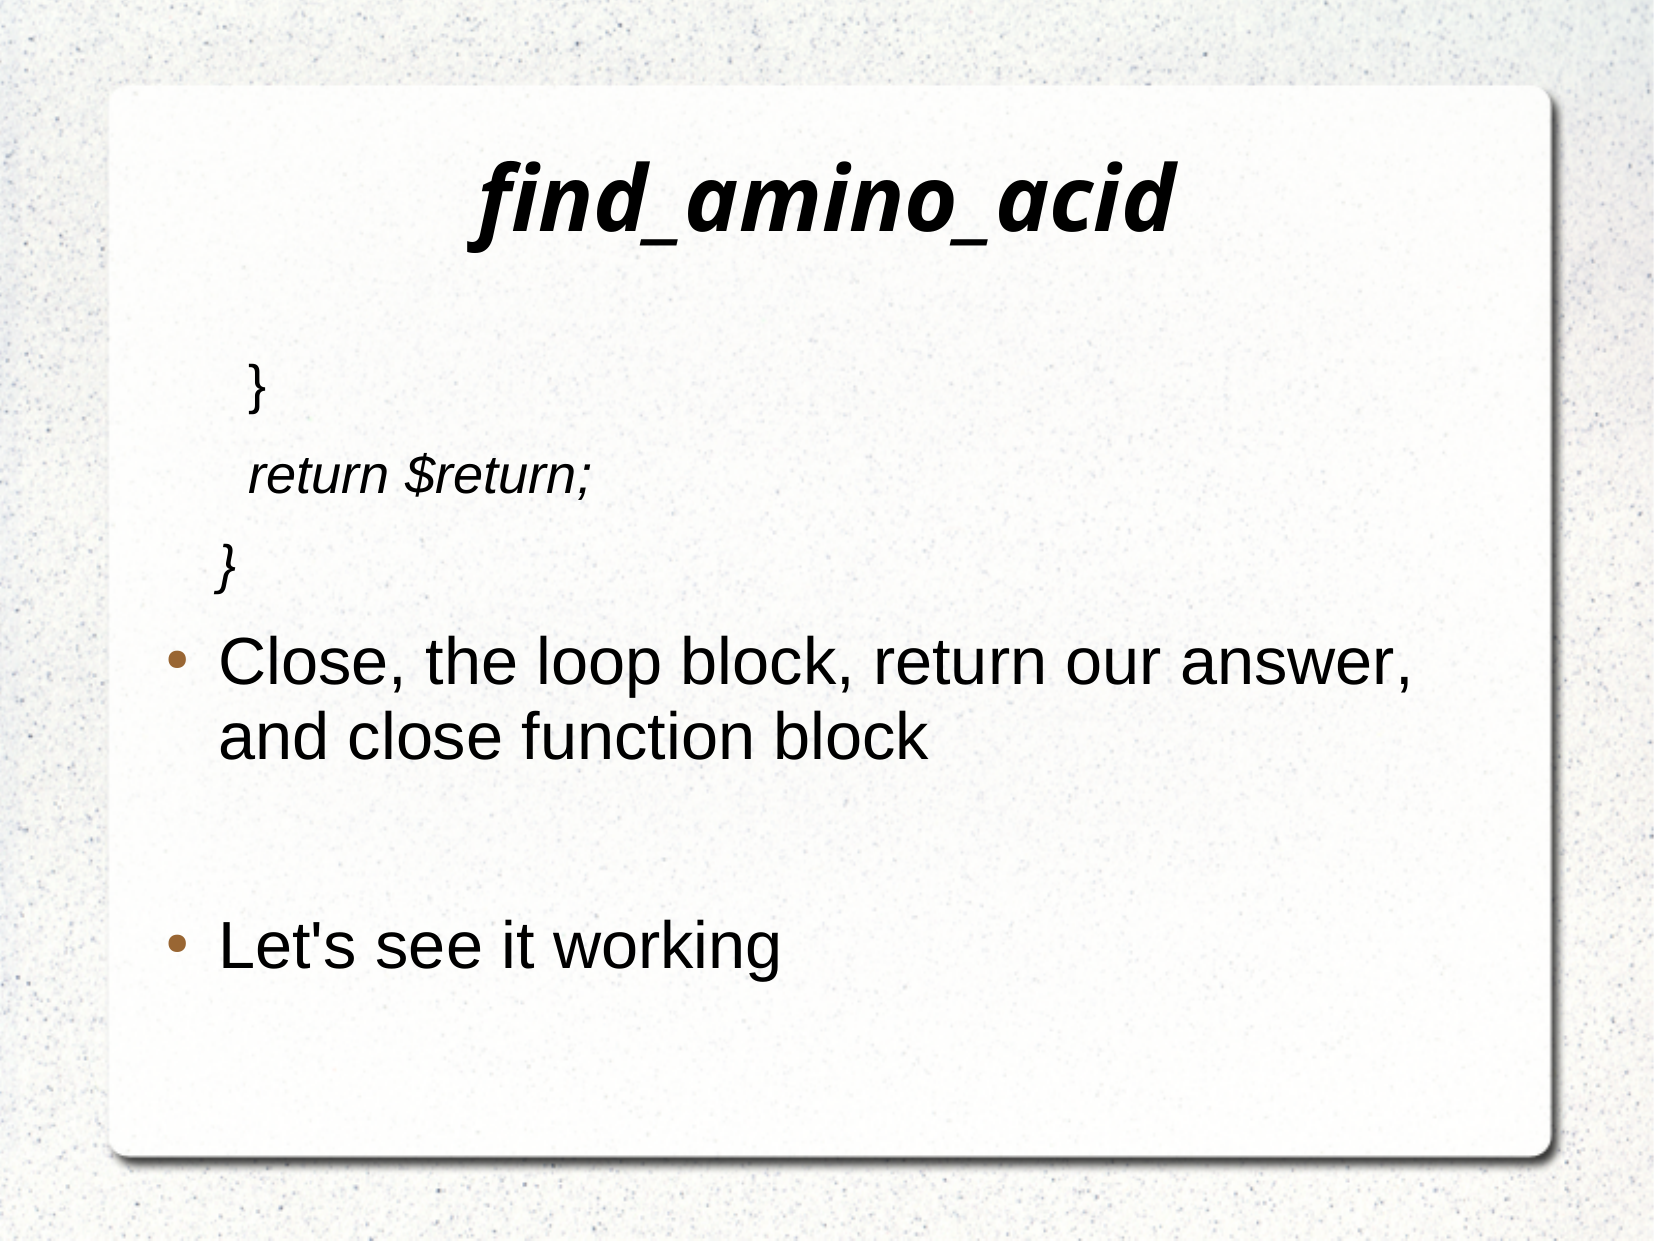

# find_amino_acid
 }
 return $return;
}
Close, the loop block, return our answer, and close function block
Let's see it working